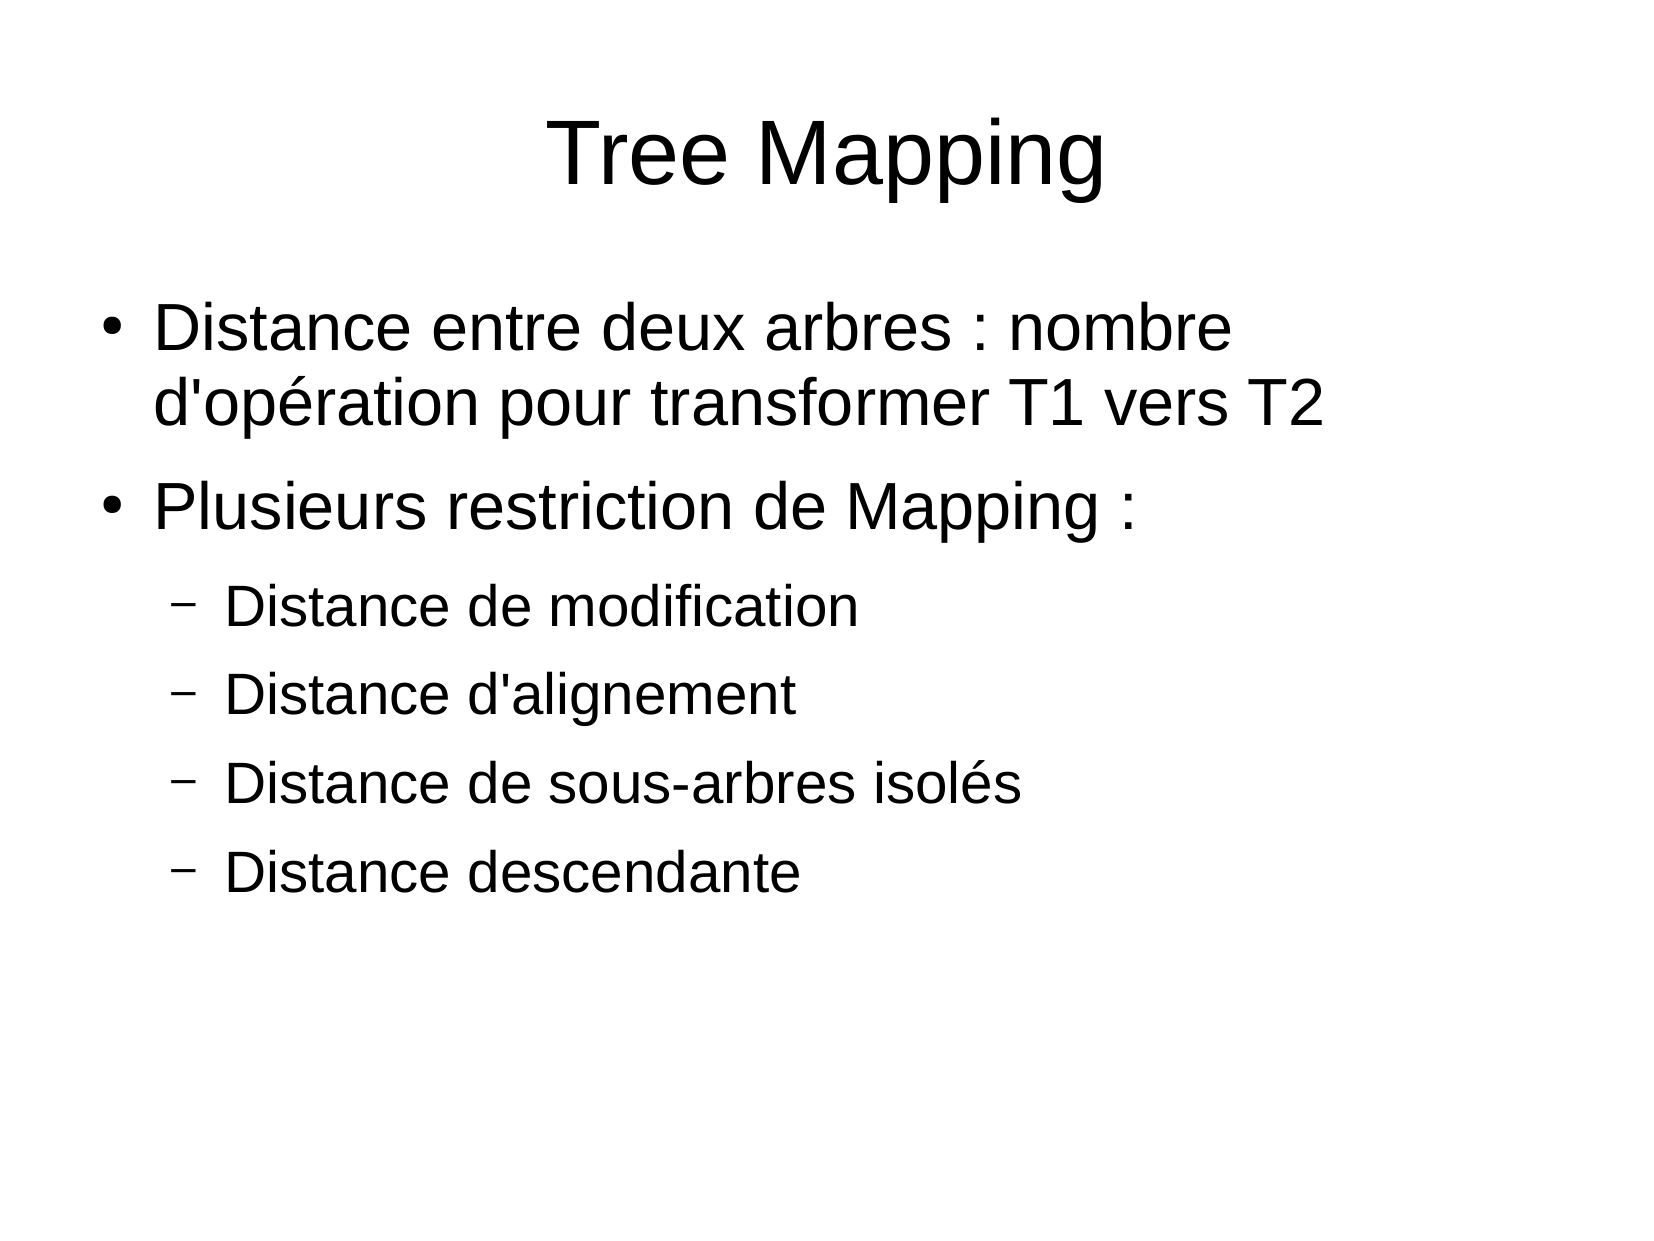

# Tree Mapping
Distance entre deux arbres : nombre d'opération pour transformer T1 vers T2
Plusieurs restriction de Mapping :
Distance de modification
Distance d'alignement
Distance de sous-arbres isolés
Distance descendante